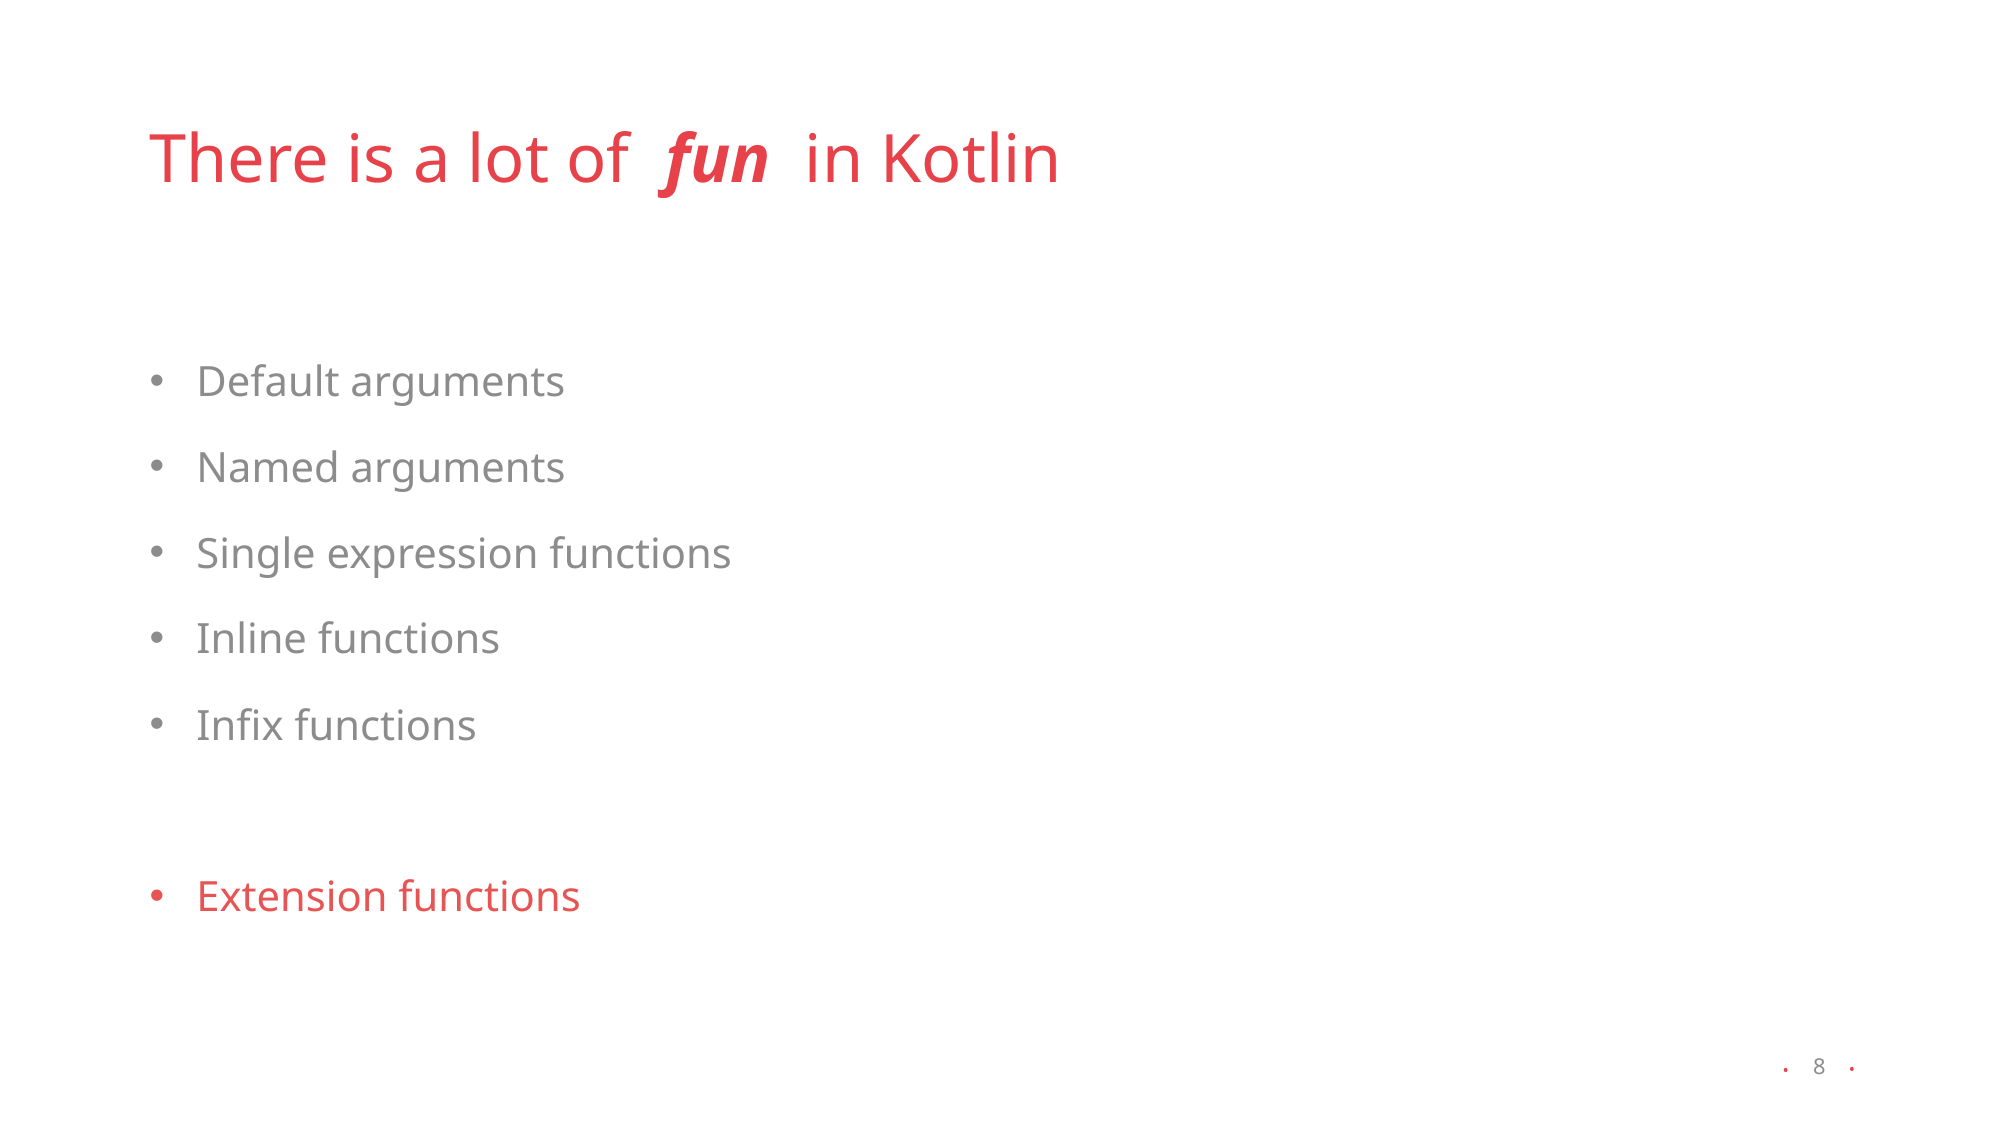

There is a lot of fun in Kotlin
#
Default arguments
Named arguments
Single expression functions
Inline functions
Infix functions
Extension functions